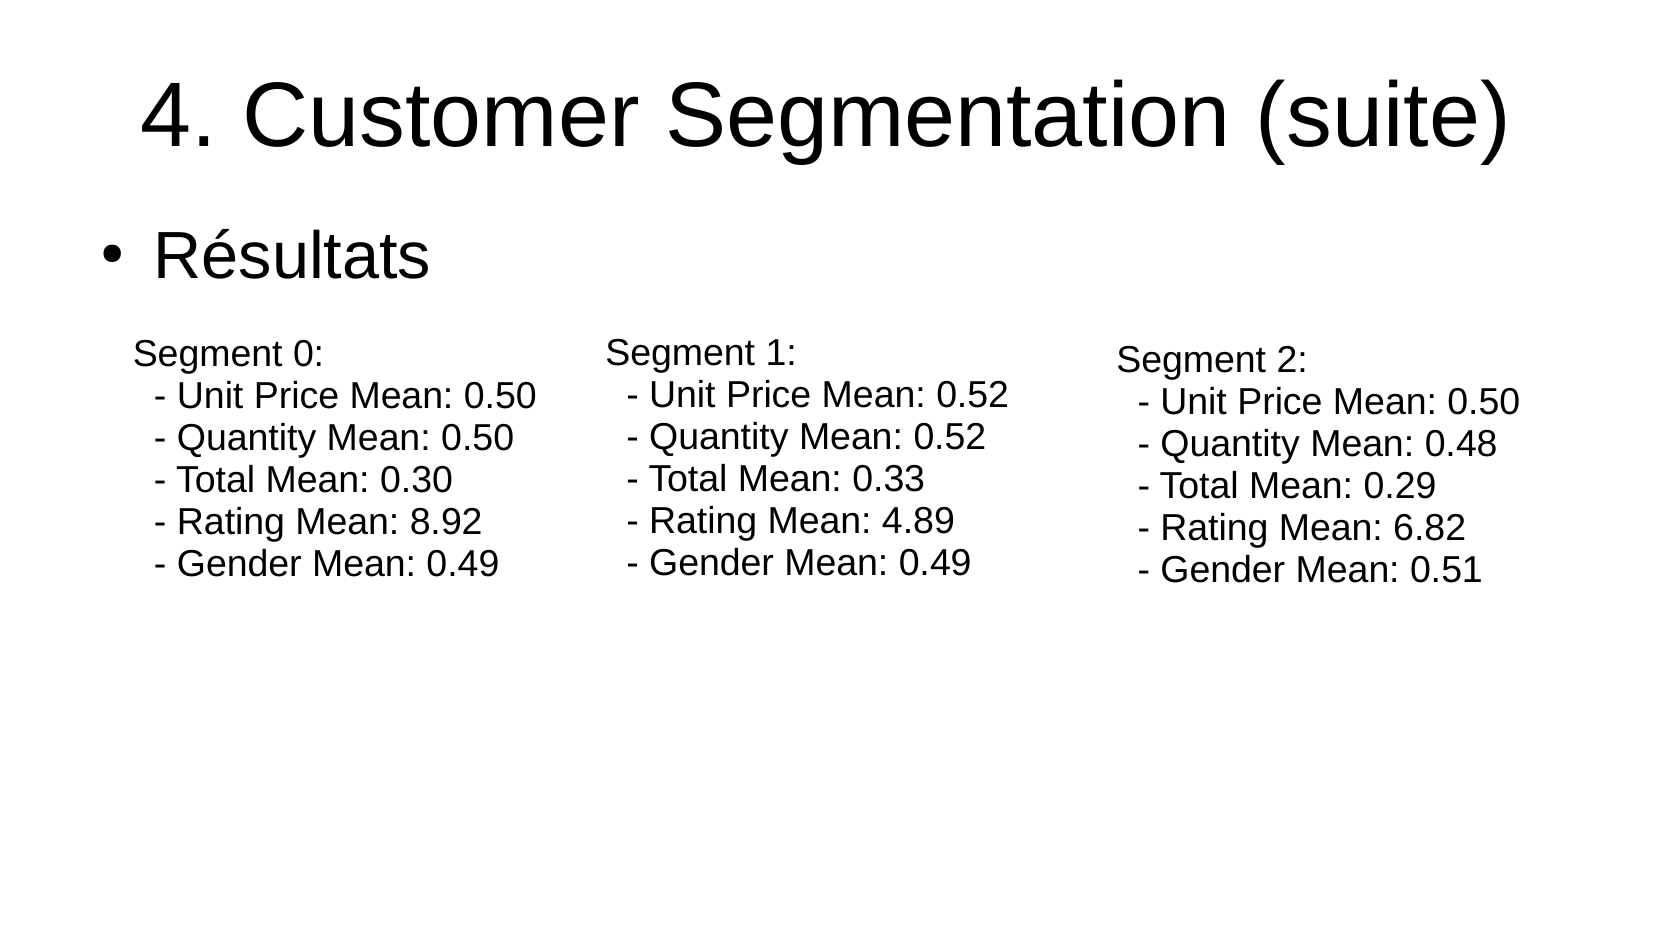

# 4. Customer Segmentation (suite)
Résultats
Segment 1:
 - Unit Price Mean: 0.52
 - Quantity Mean: 0.52
 - Total Mean: 0.33
 - Rating Mean: 4.89
 - Gender Mean: 0.49
Segment 0:
 - Unit Price Mean: 0.50
 - Quantity Mean: 0.50
 - Total Mean: 0.30
 - Rating Mean: 8.92
 - Gender Mean: 0.49
Segment 2:
 - Unit Price Mean: 0.50
 - Quantity Mean: 0.48
 - Total Mean: 0.29
 - Rating Mean: 6.82
 - Gender Mean: 0.51